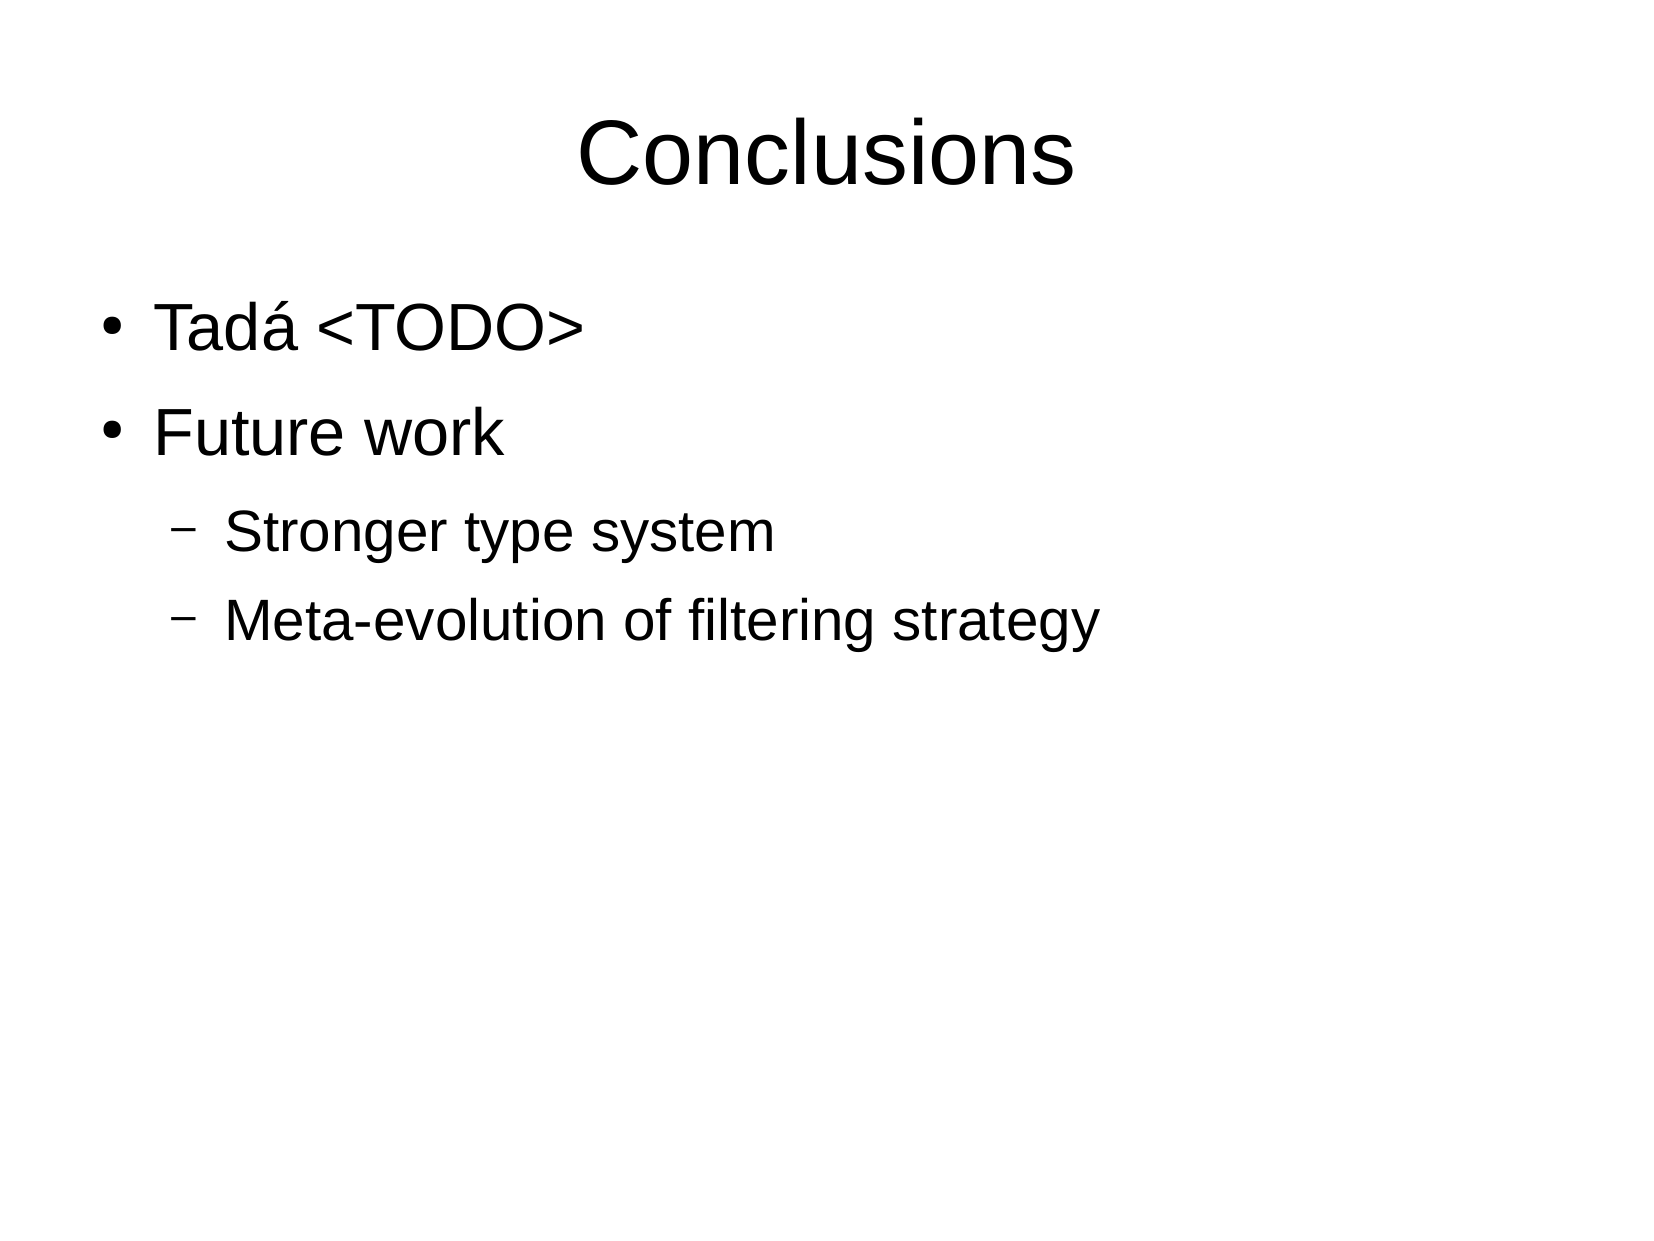

# Conclusions
Tadá <TODO>
Future work
Stronger type system
Meta-evolution of filtering strategy